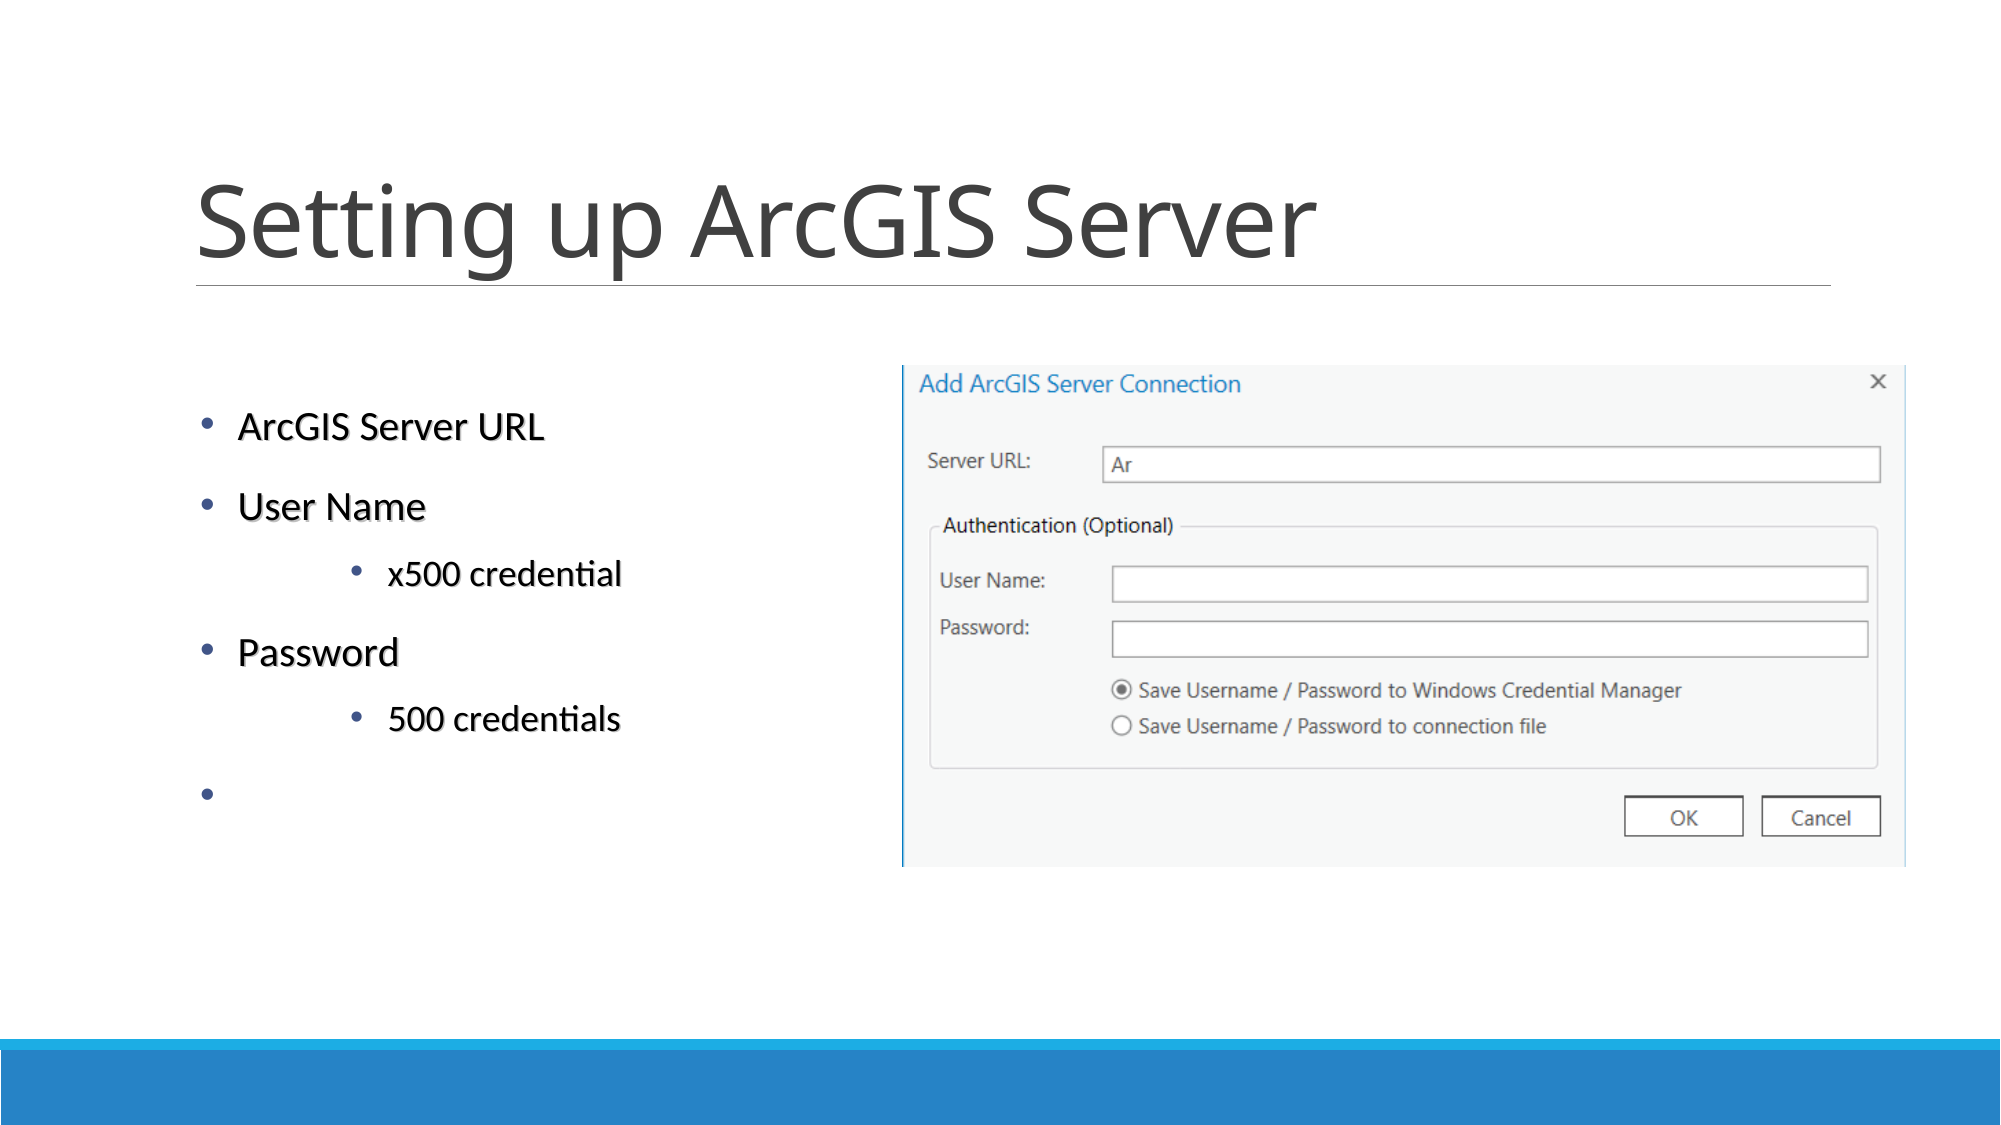

# Setting up ArcGIS Server
ArcGIS Server URL
User Name
x500 credential
Password
500 credentials